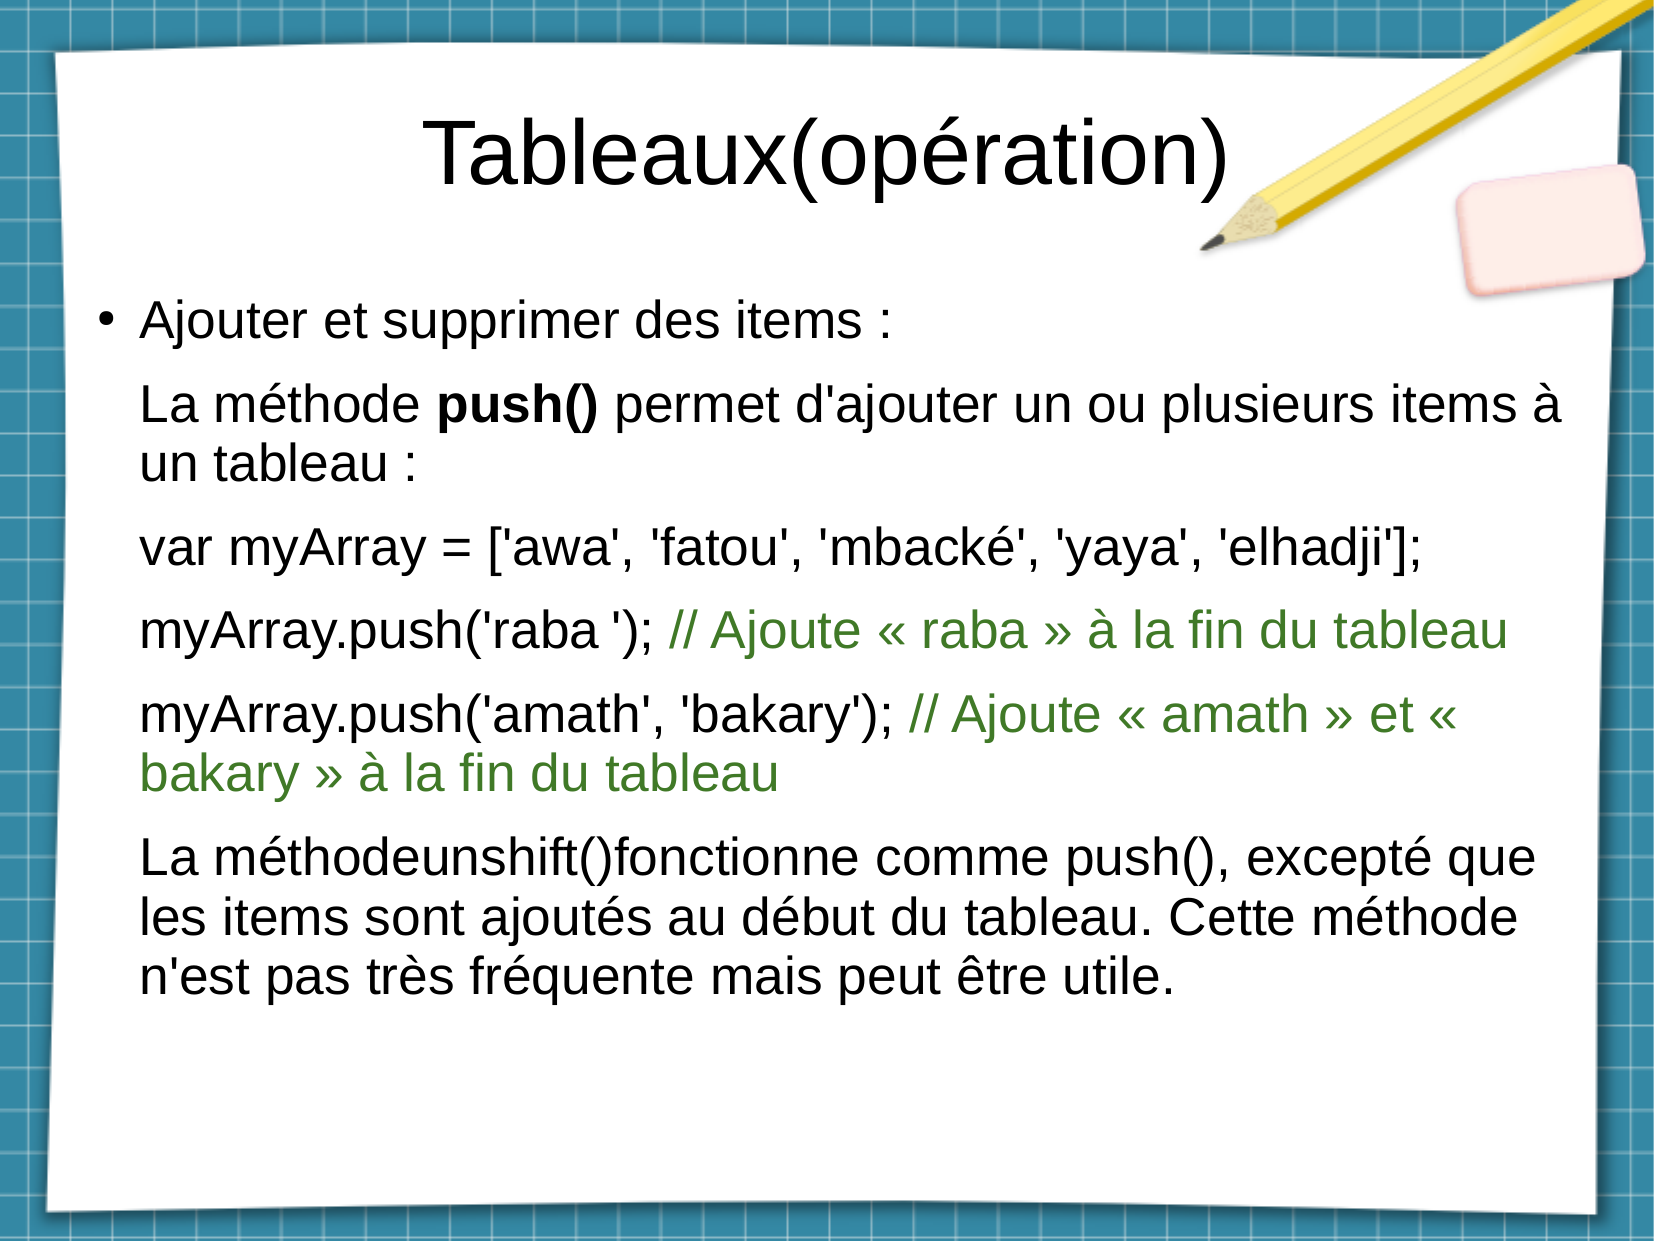

# Tableaux(opération)
Ajouter et supprimer des items :
La méthode push() permet d'ajouter un ou plusieurs items à un tableau :
var myArray = ['awa', 'fatou', 'mbacké', 'yaya', 'elhadji'];
myArray.push('raba	'); // Ajoute « raba » à la fin du tableau
myArray.push('amath', 'bakary'); // Ajoute « amath » et « bakary » à la fin du tableau
La méthodeunshift()fonctionne comme push(), excepté que les items sont ajoutés au début du tableau. Cette méthode n'est pas très fréquente mais peut être utile.